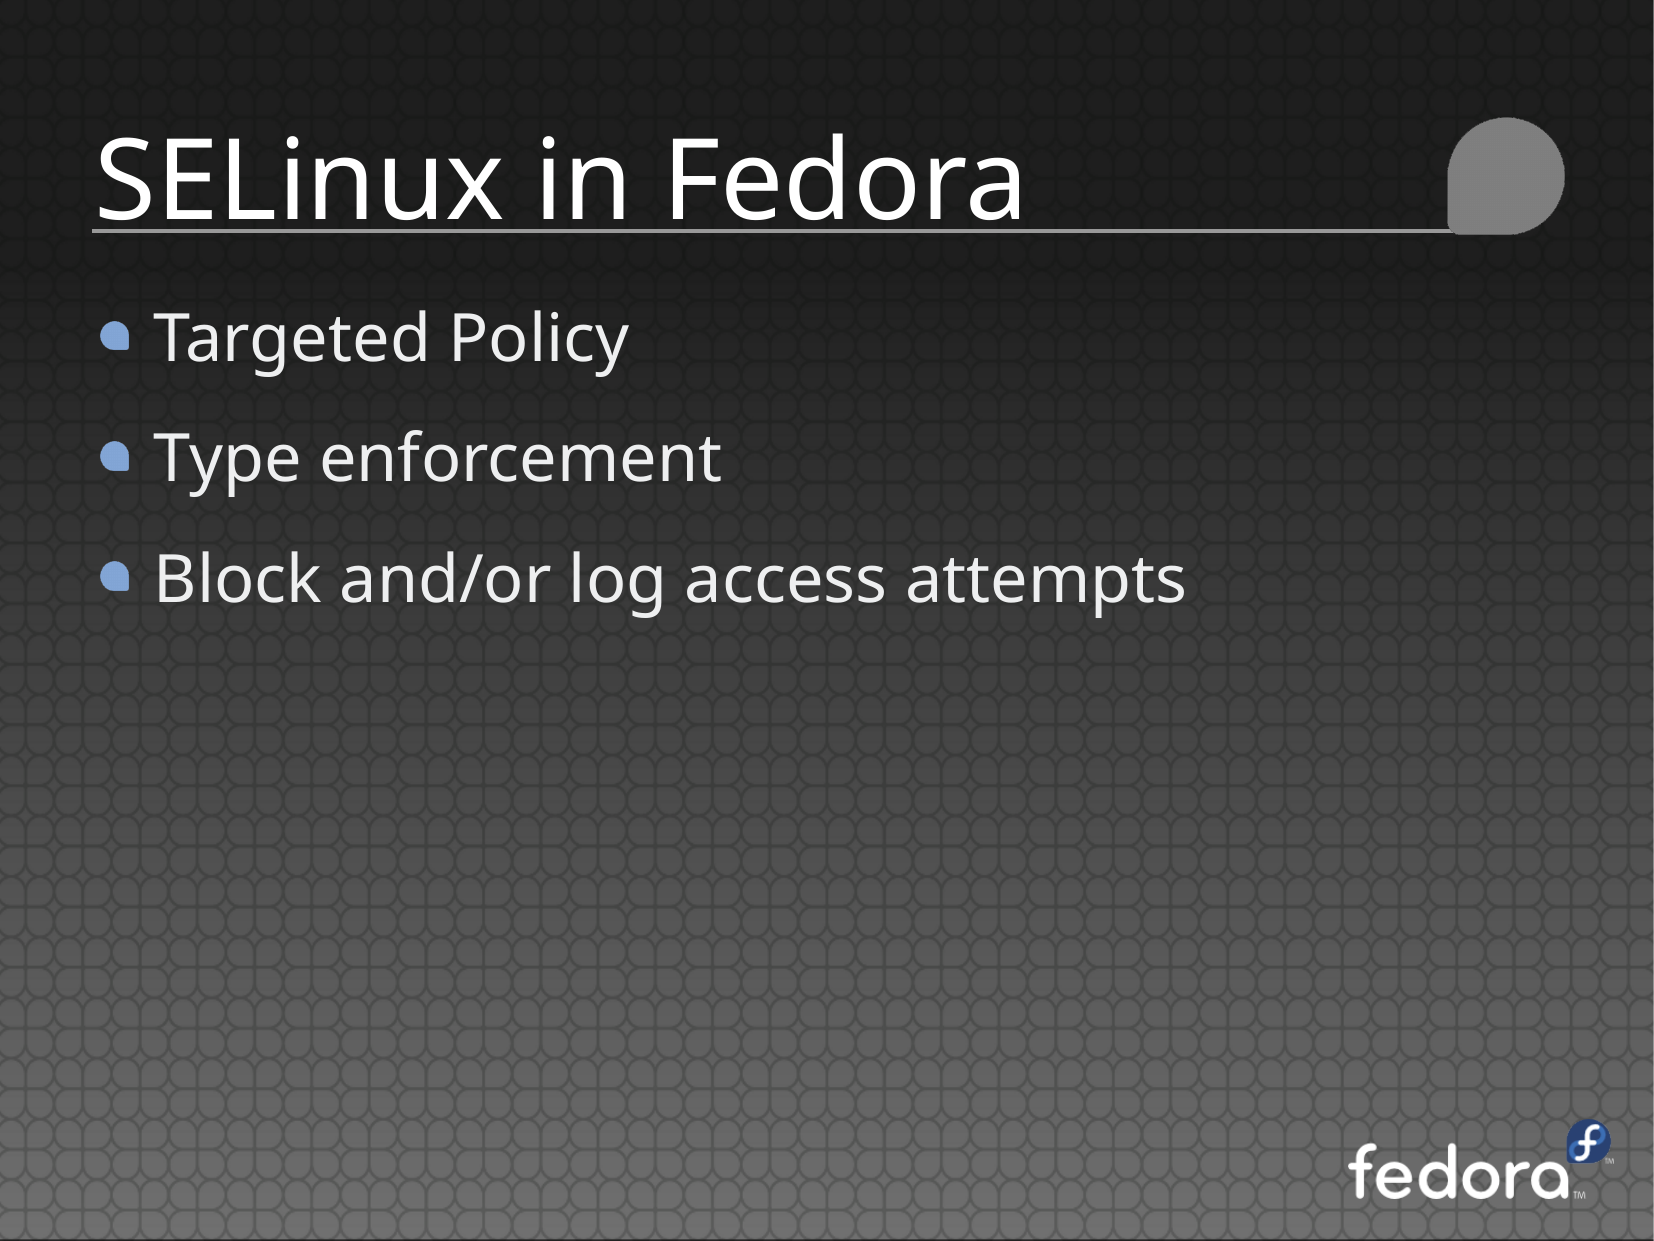

SELinux in Fedora
# Targeted Policy
Type enforcement
Block and/or log access attempts